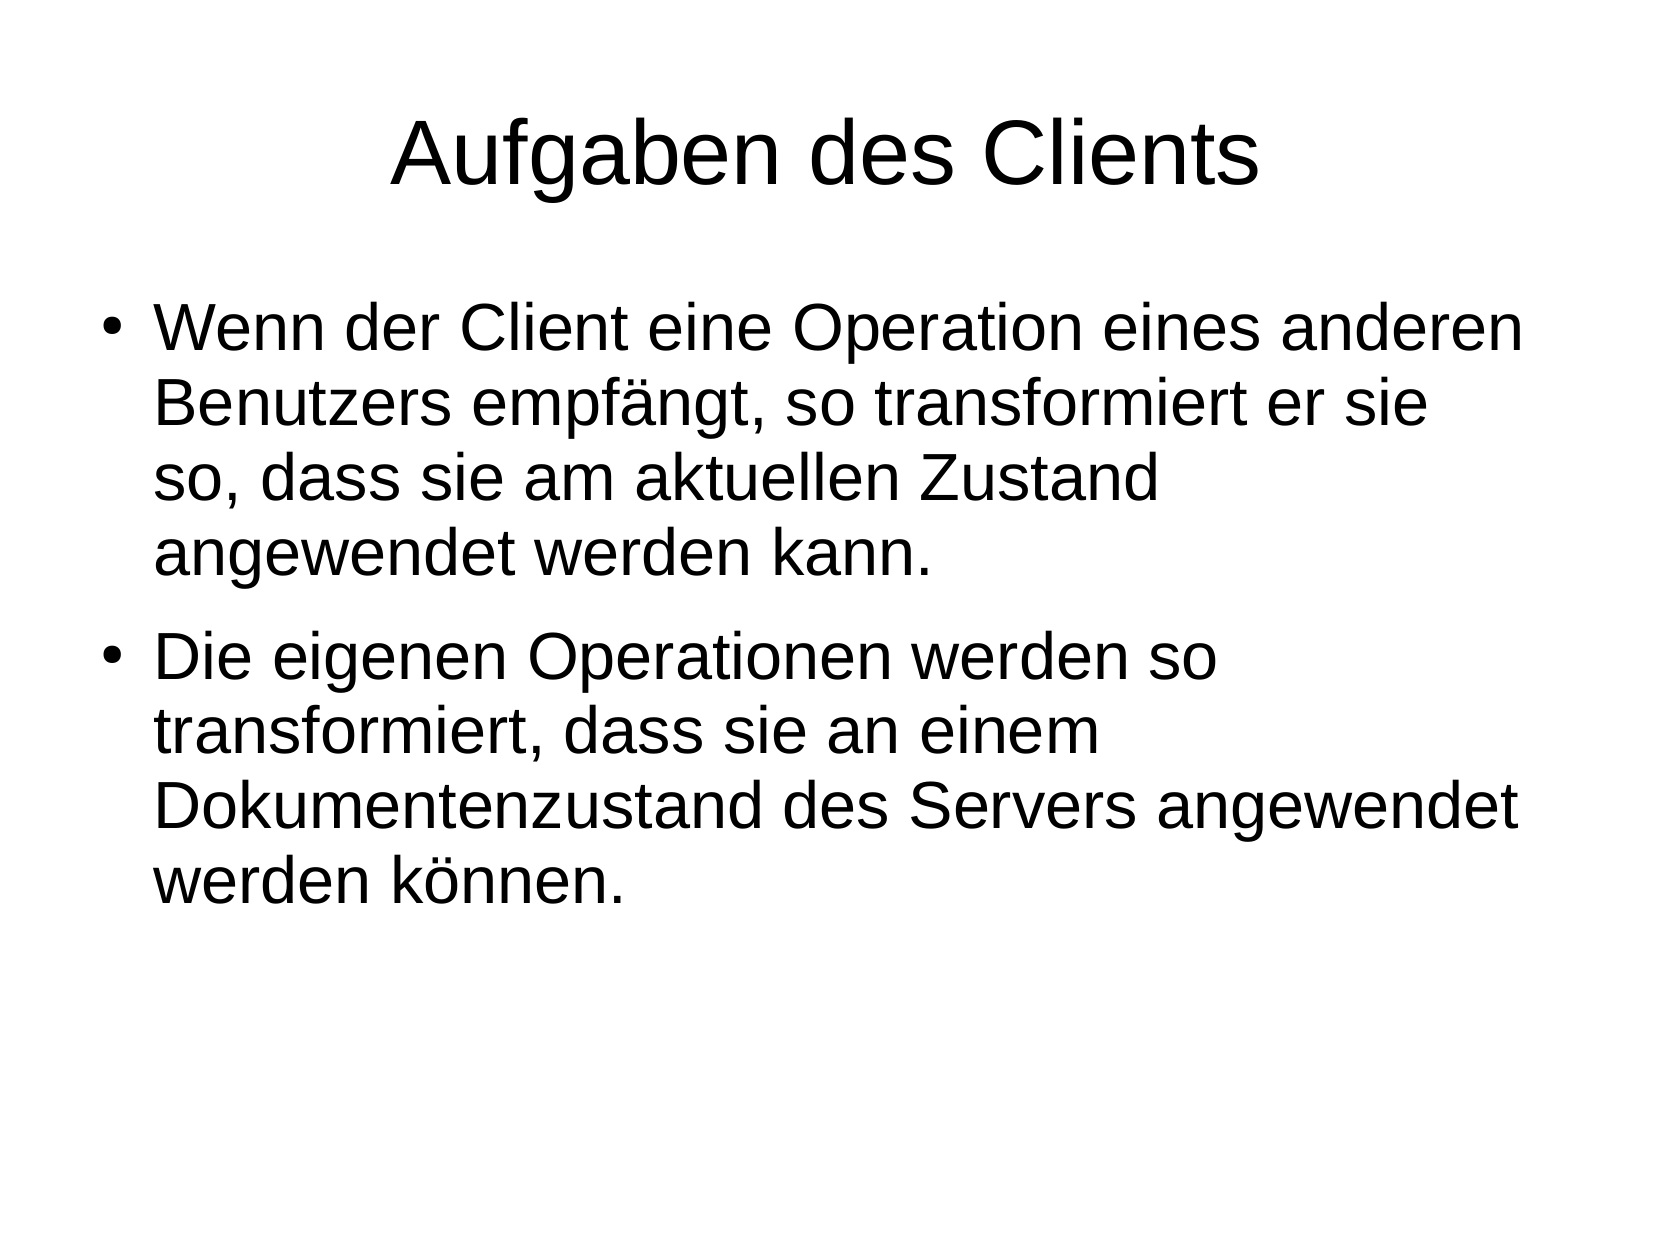

# Aufgaben des Clients
Wenn der Client eine Operation eines anderen Benutzers empfängt, so transformiert er sie so, dass sie am aktuellen Zustand angewendet werden kann.
Die eigenen Operationen werden so transformiert, dass sie an einem Dokumentenzustand des Servers angewendet werden können.